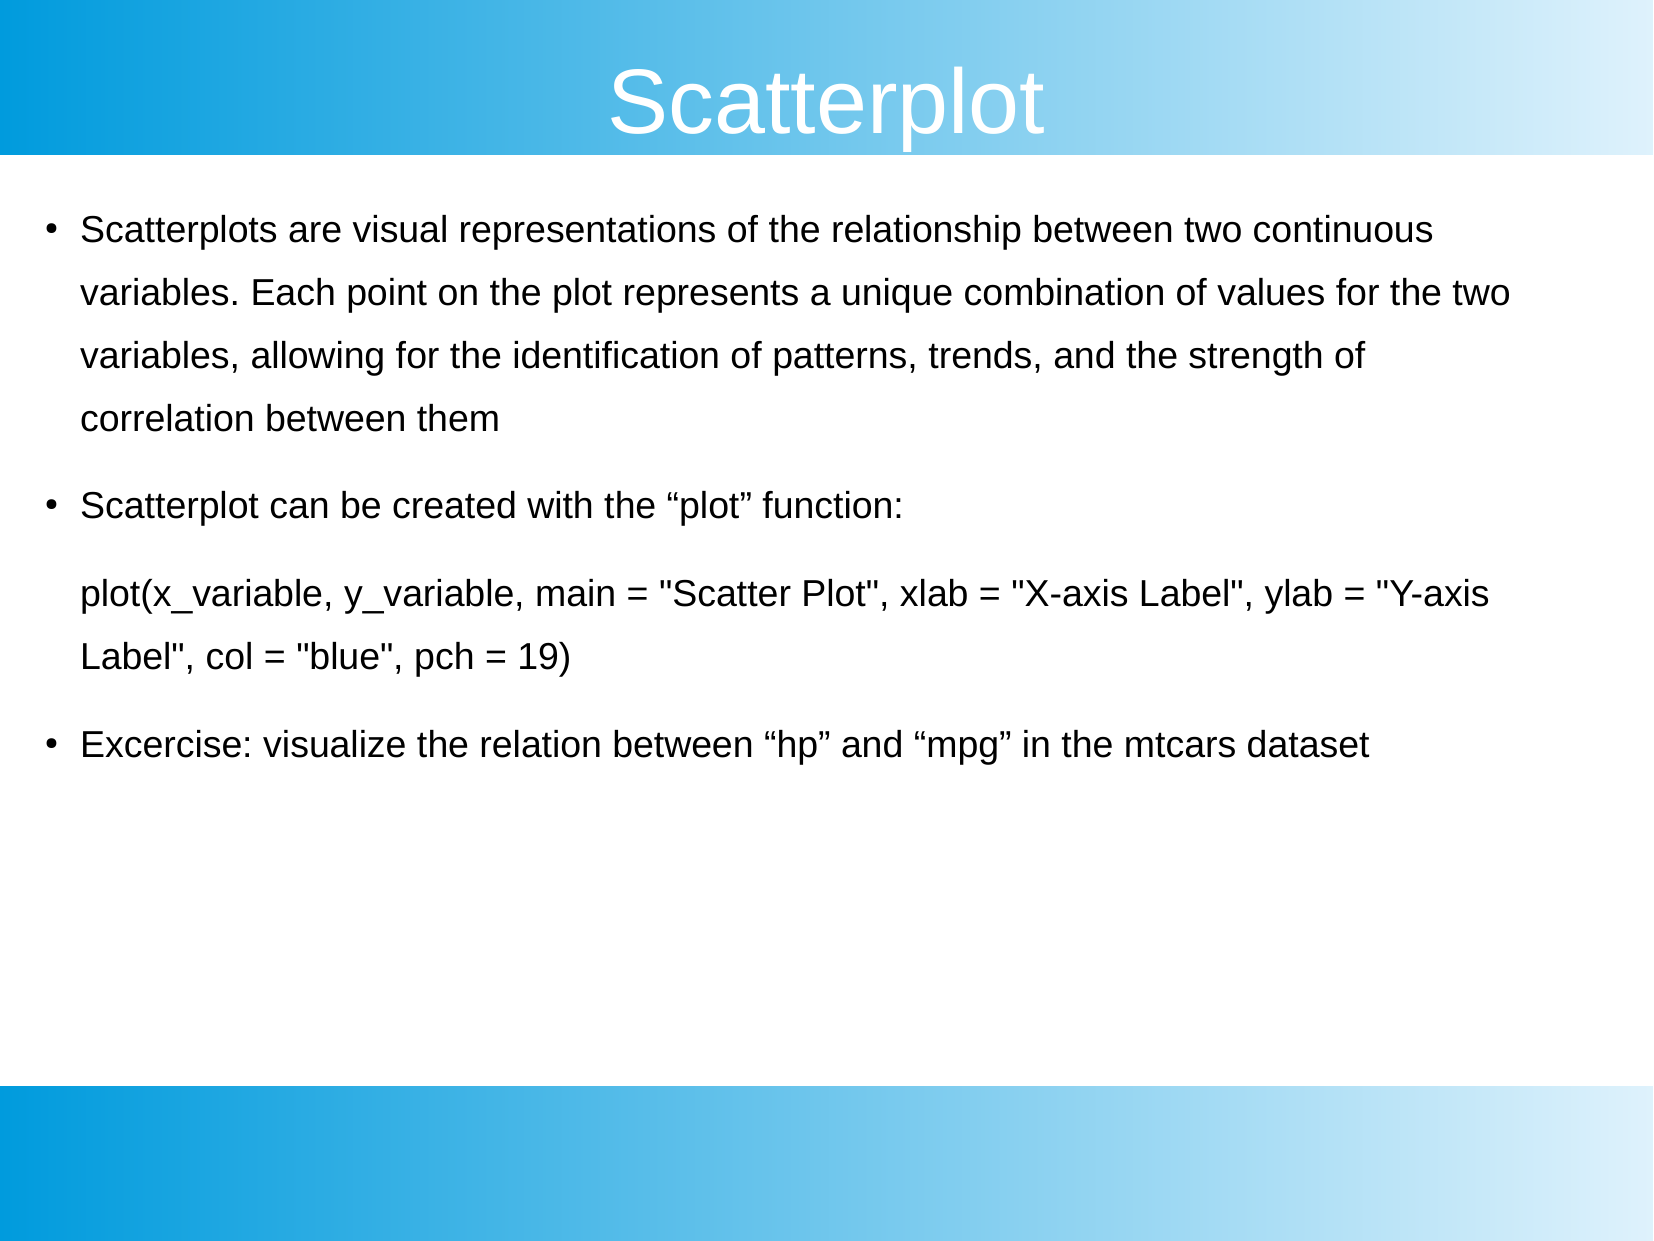

# Scatterplot
Scatterplots are visual representations of the relationship between two continuous variables. Each point on the plot represents a unique combination of values for the two variables, allowing for the identification of patterns, trends, and the strength of correlation between them
Scatterplot can be created with the “plot” function:
plot(x_variable, y_variable, main = "Scatter Plot", xlab = "X-axis Label", ylab = "Y-axis Label", col = "blue", pch = 19)
Excercise: visualize the relation between “hp” and “mpg” in the mtcars dataset